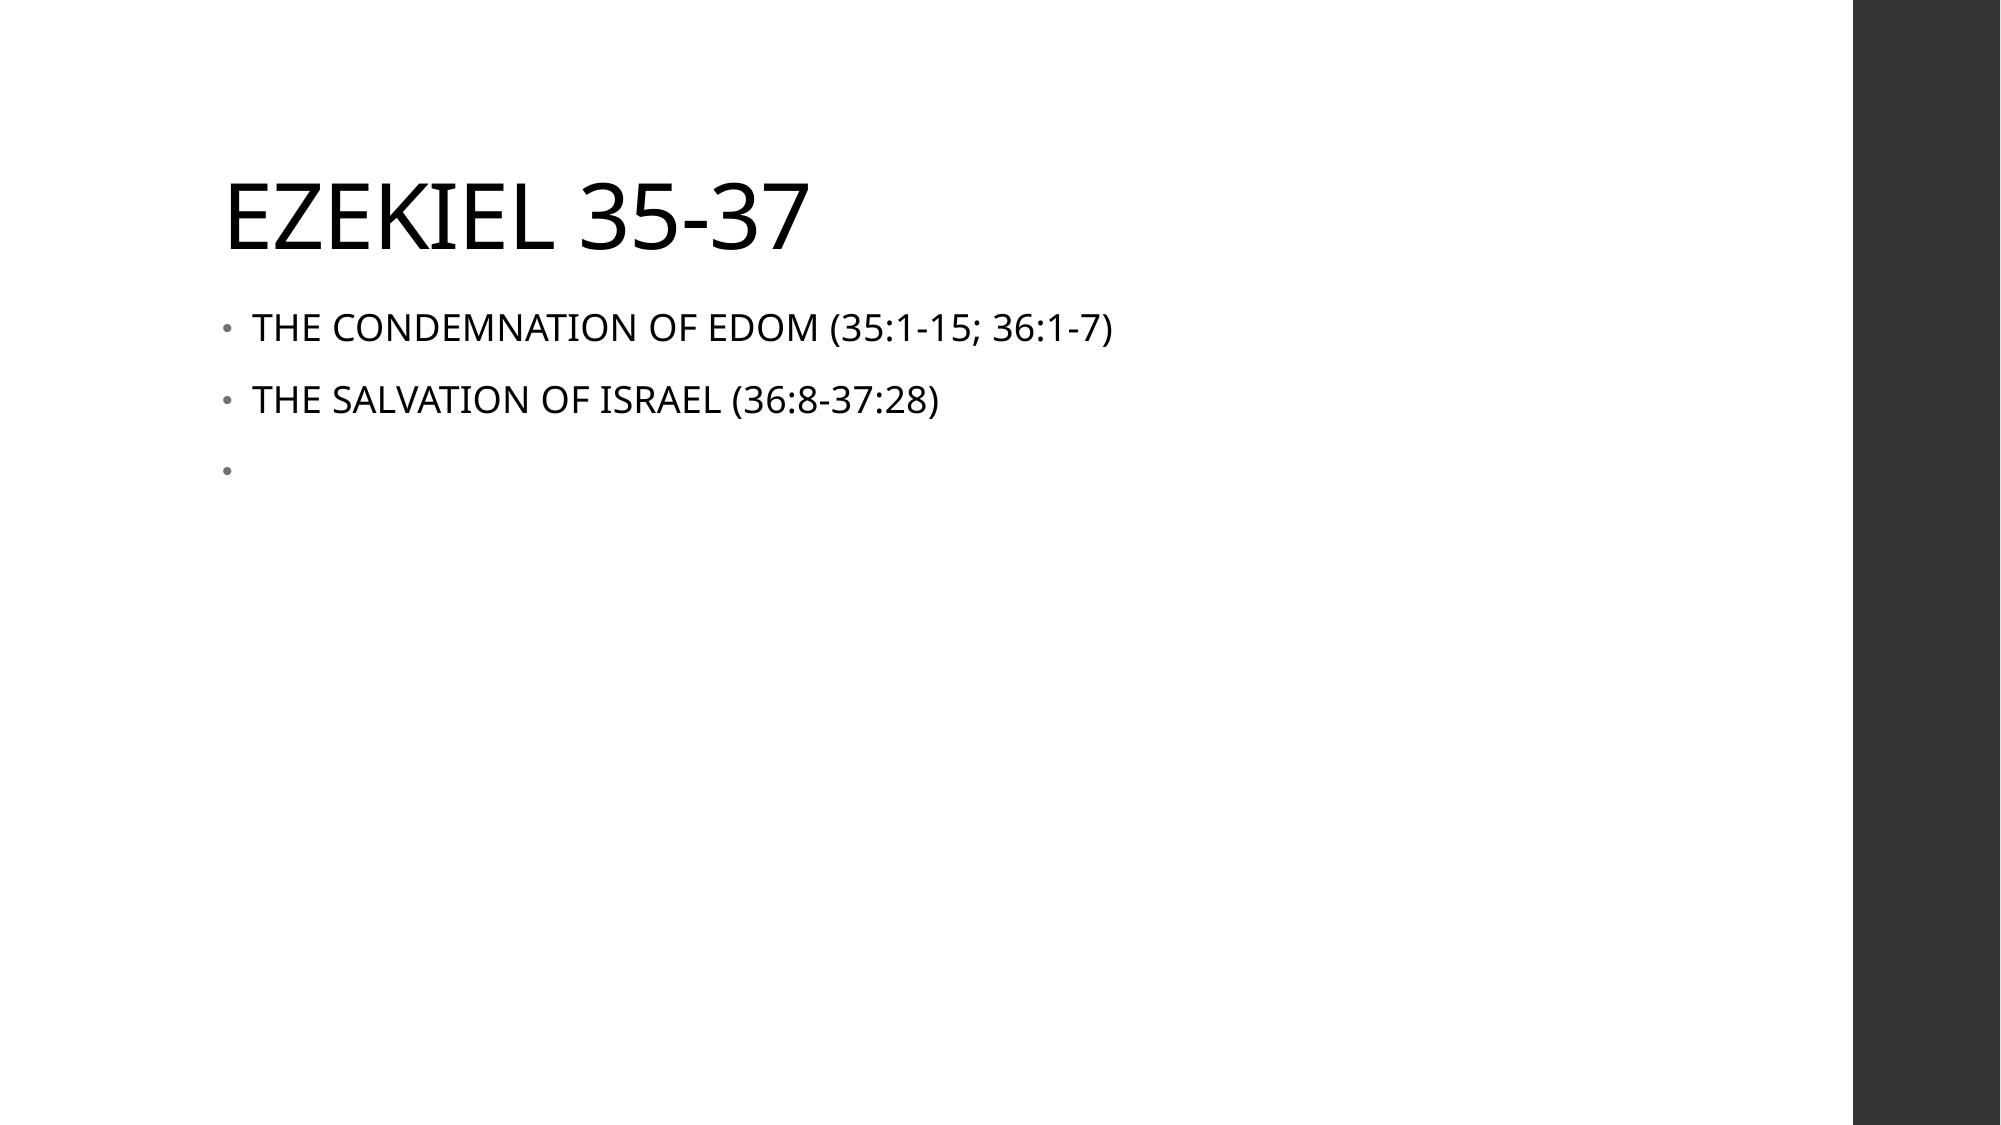

# EZEKIEL 35-37
THE CONDEMNATION OF EDOM (35:1-15; 36:1-7)
THE SALVATION OF ISRAEL (36:8-37:28)